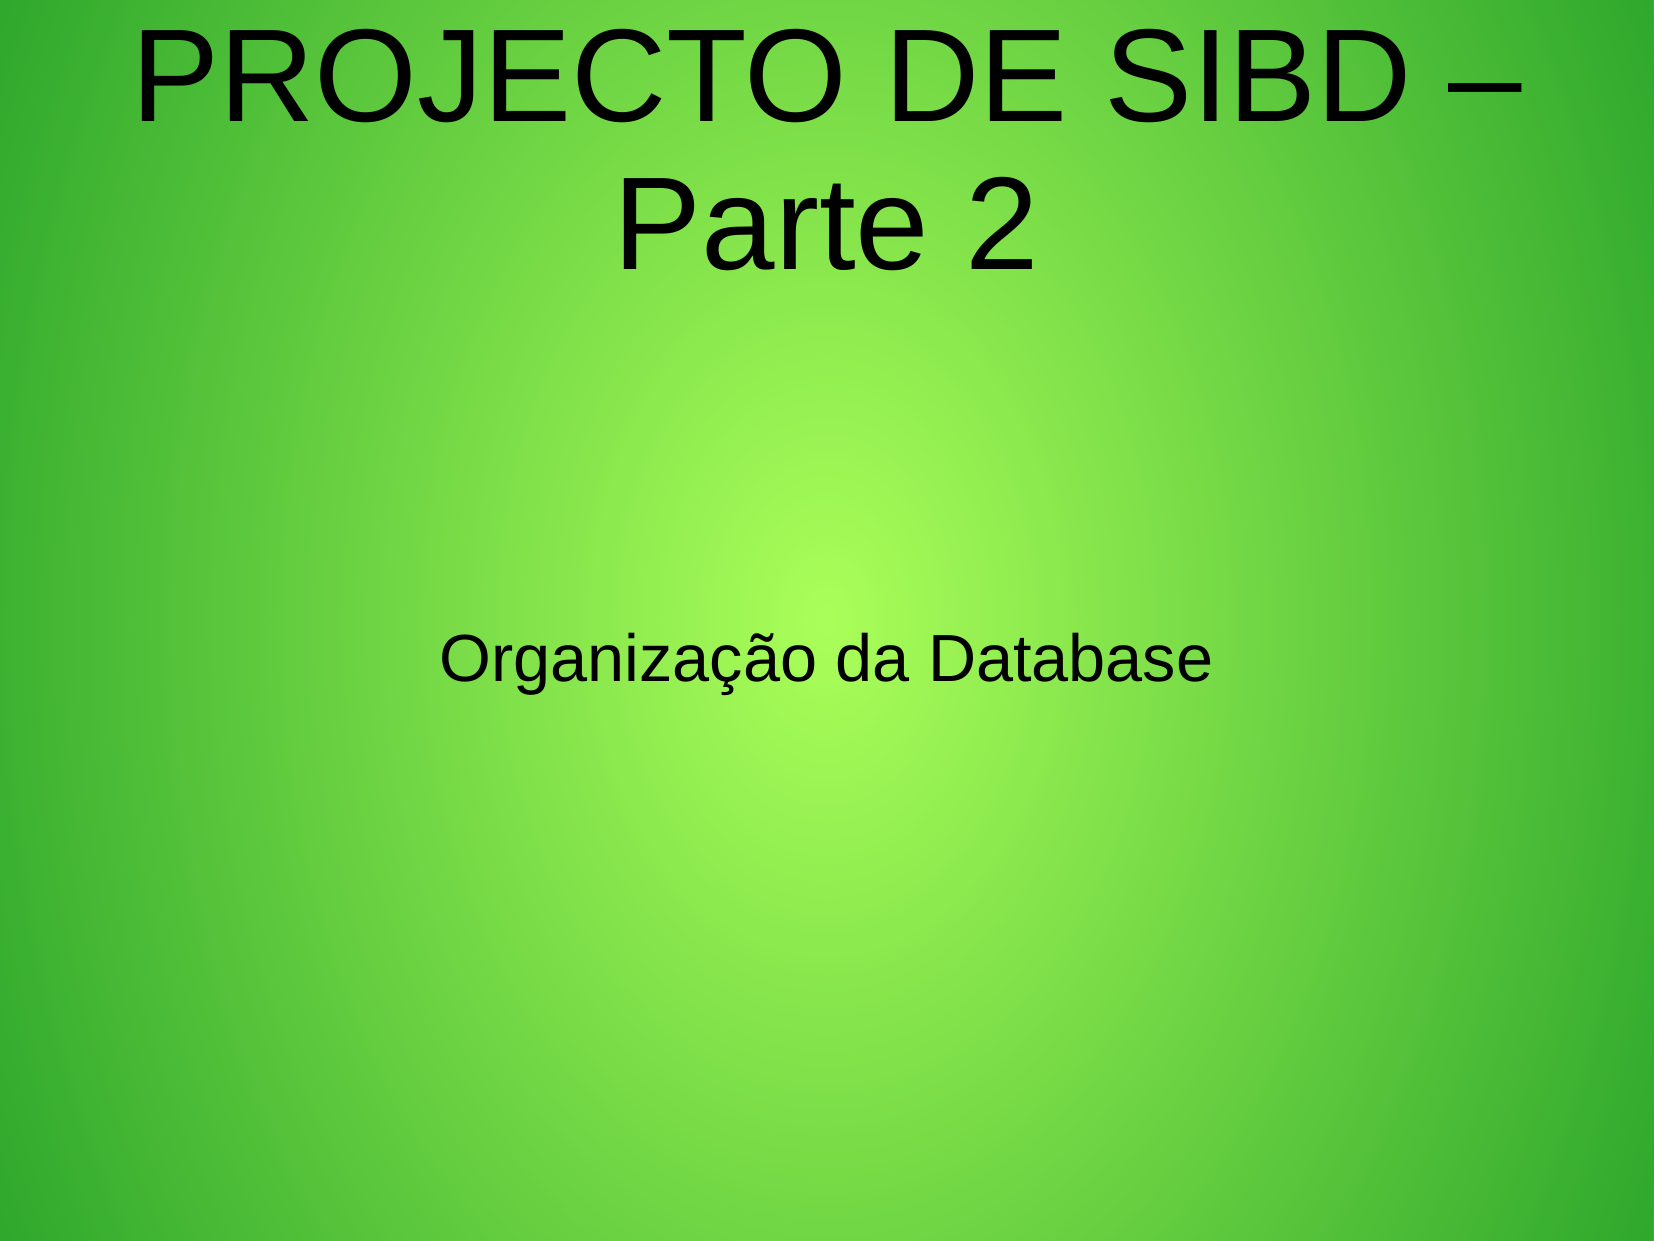

# PROJECTO DE SIBD – Parte 2
Organização da Database